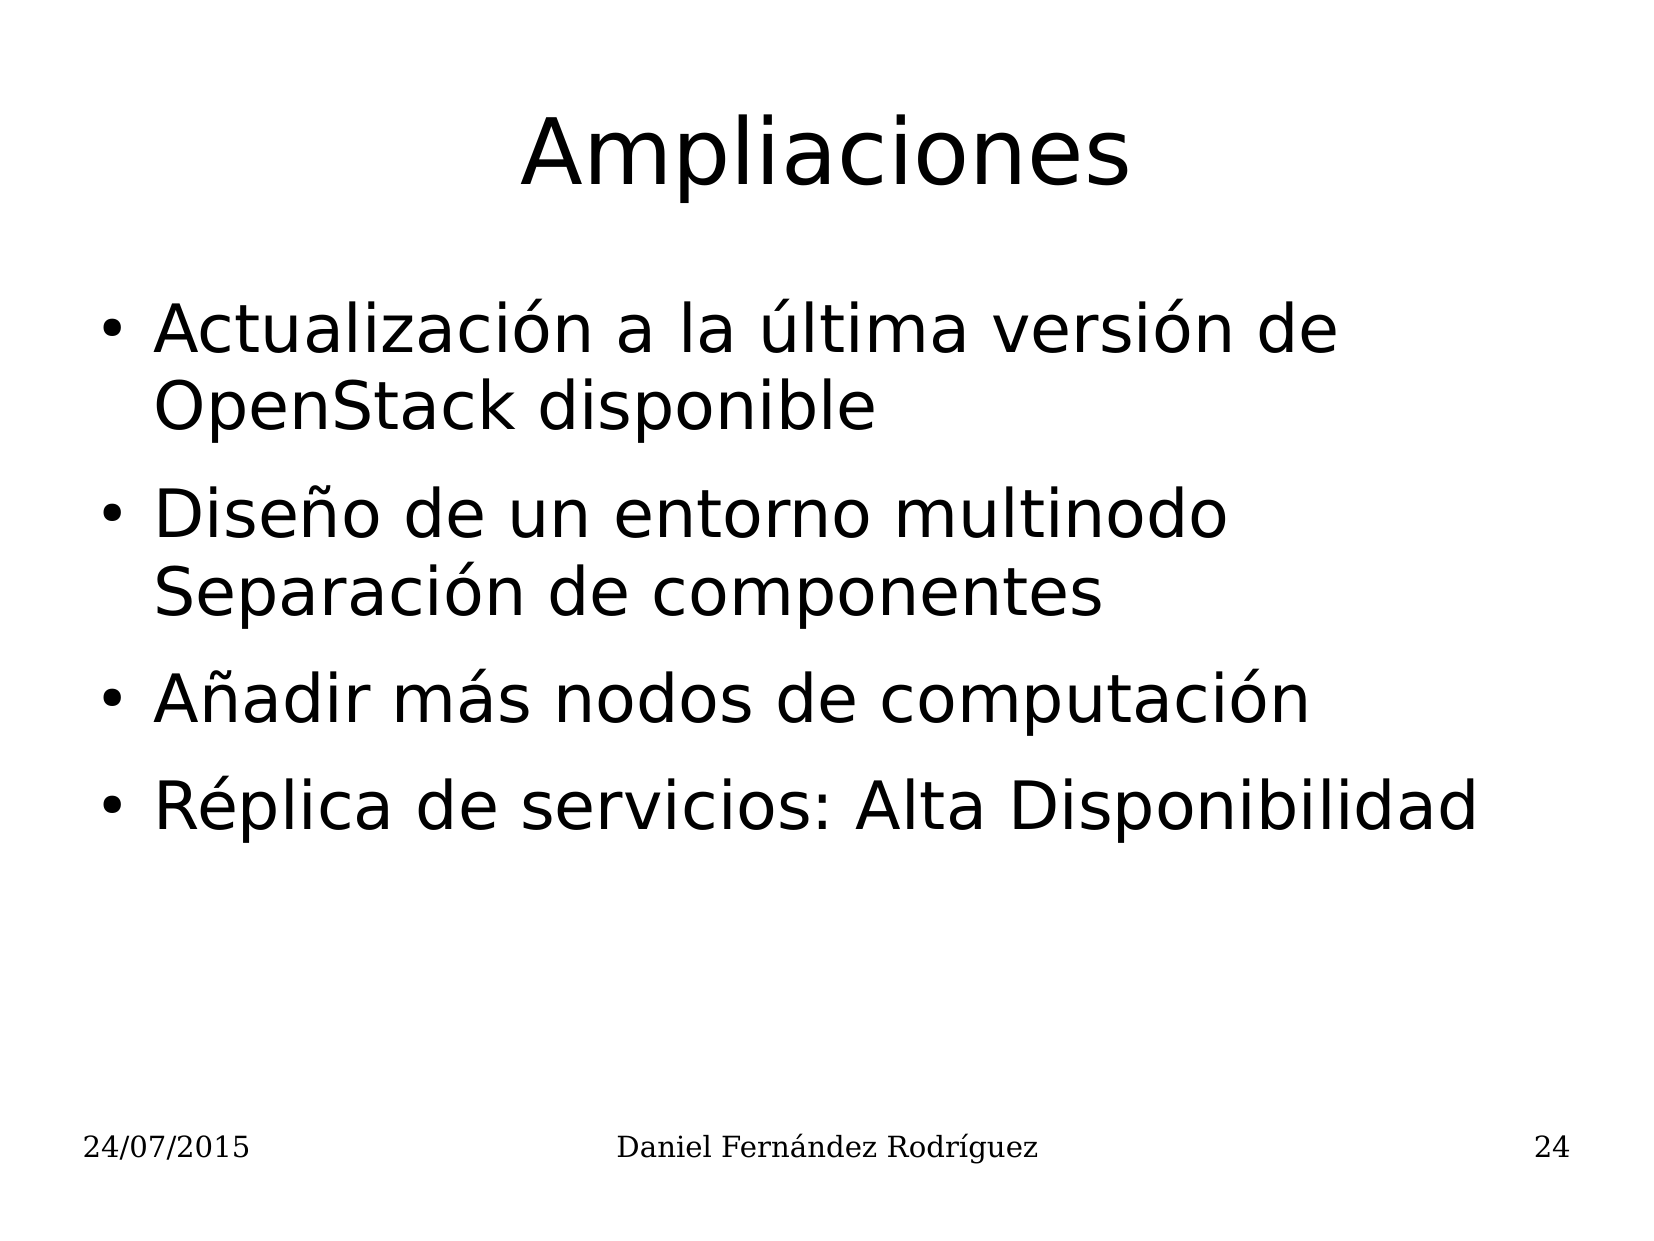

# Ampliaciones
Actualización a la última versión de OpenStack disponible
Diseño de un entorno multinodo Separación de componentes
Añadir más nodos de computación
Réplica de servicios: Alta Disponibilidad
24/07/2015
Daniel Fernández Rodríguez
24